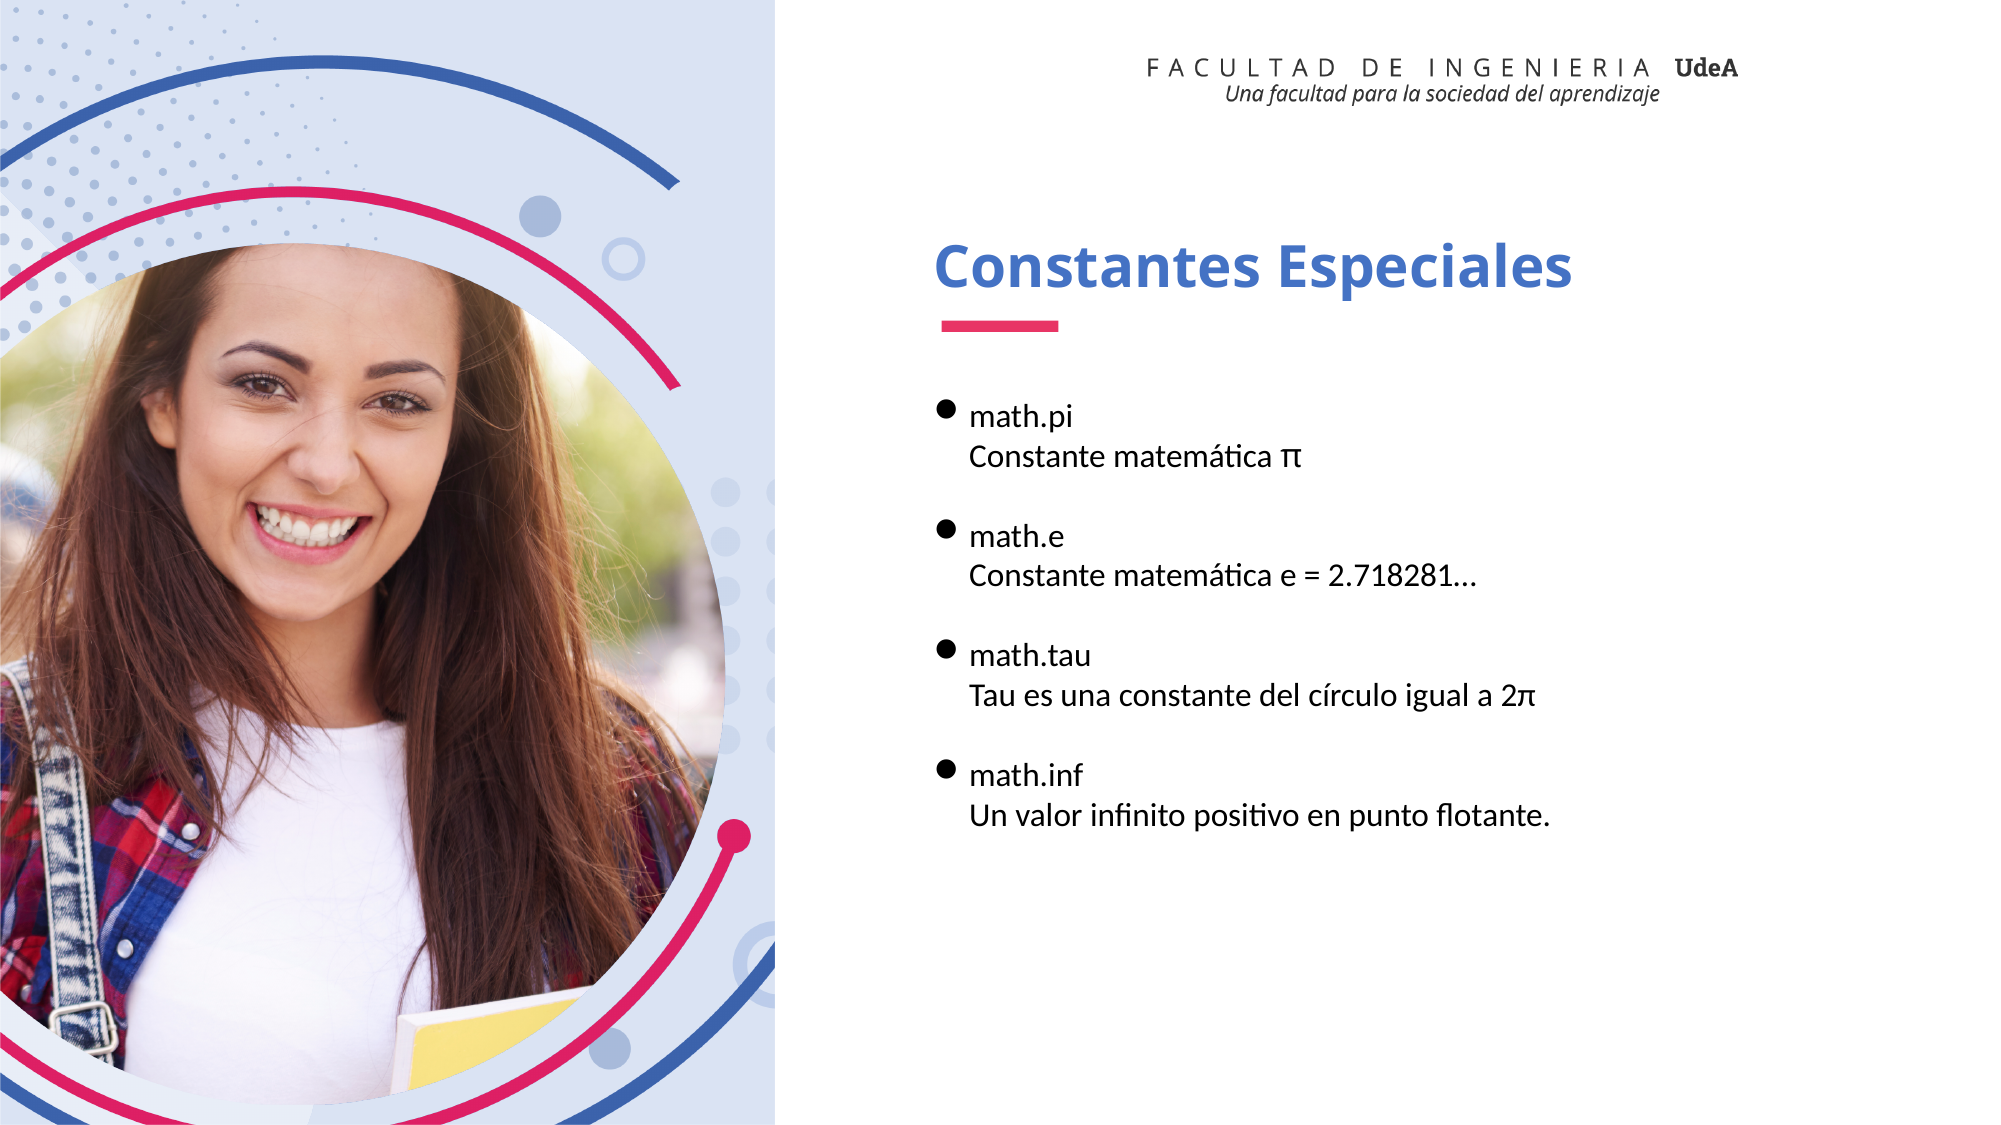

Constantes Especiales
math.pi
Constante matemática π
math.e
Constante matemática e = 2.718281…
math.tau
Tau es una constante del círculo igual a 2π
math.inf
Un valor infinito positivo en punto flotante.